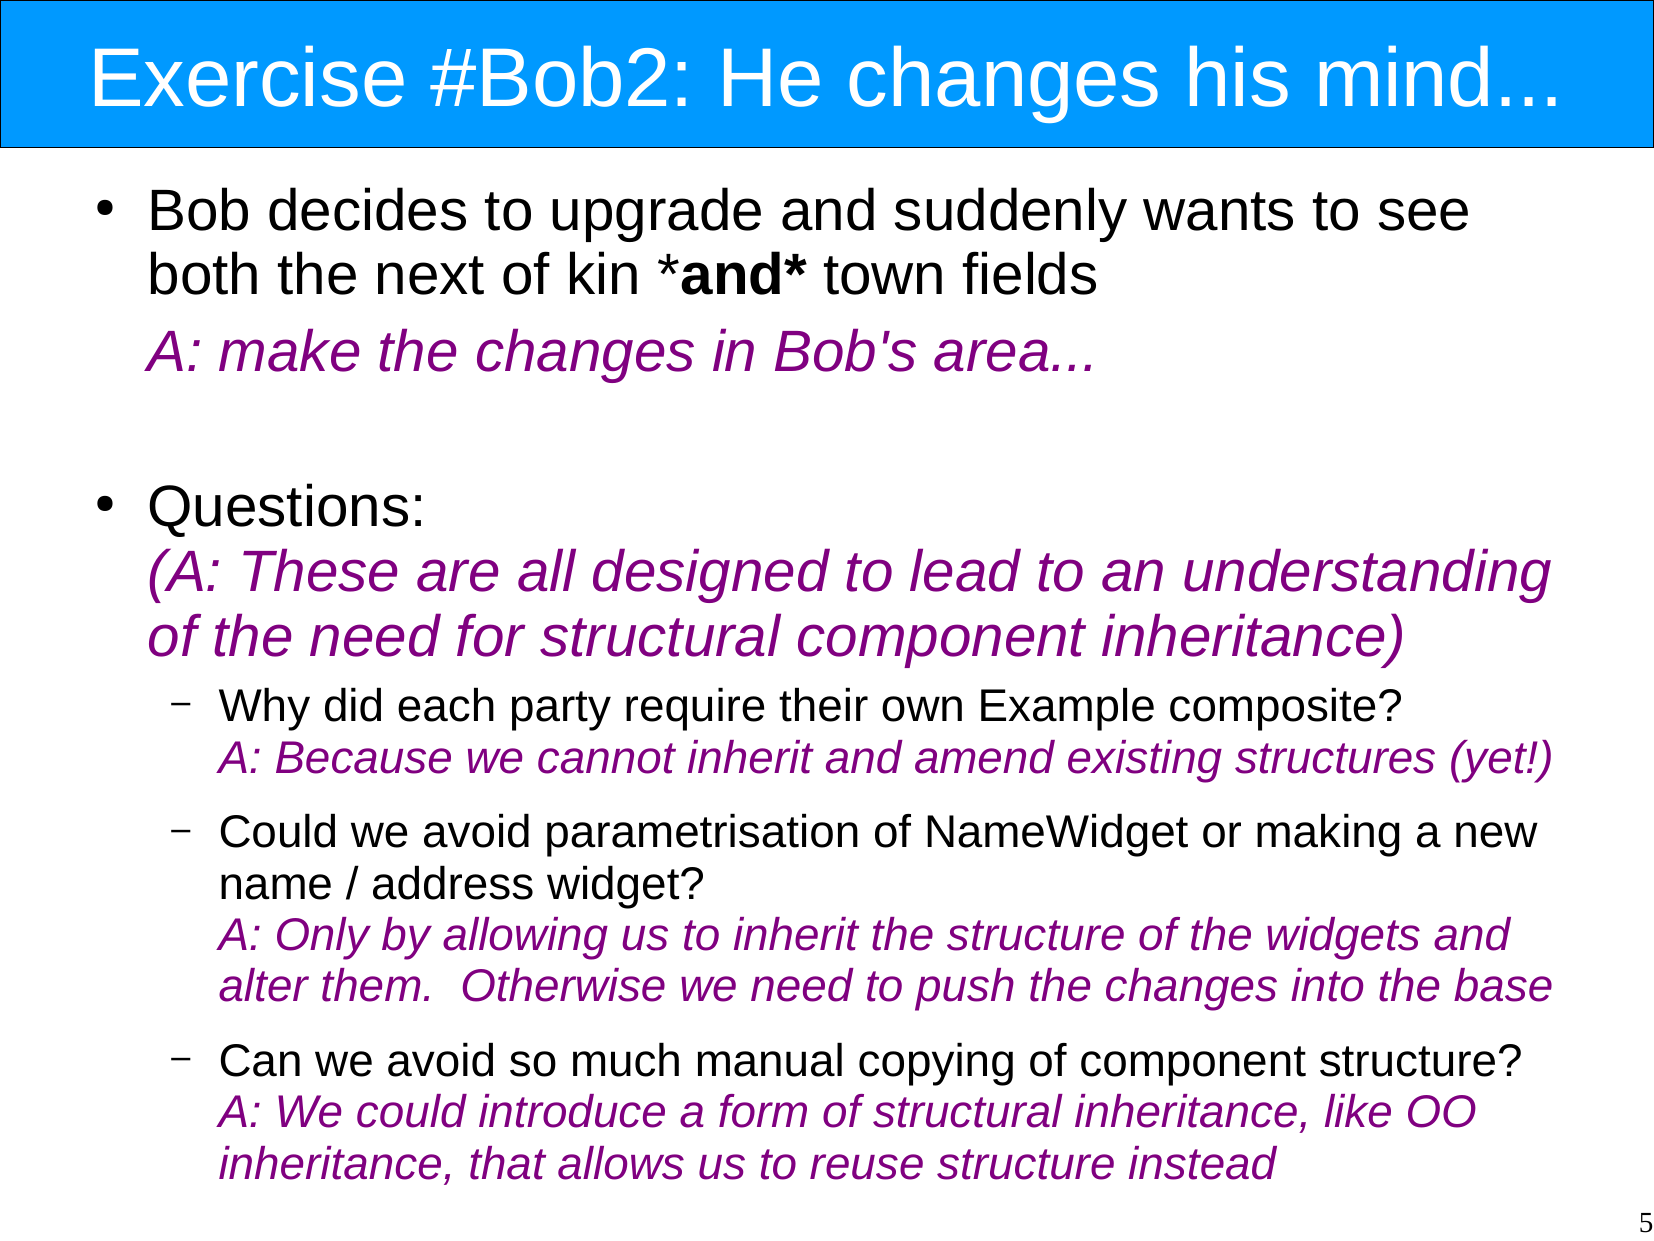

# Exercise #Bob2: He changes his mind...
Bob decides to upgrade and suddenly wants to see both the next of kin *and* town fields
A: make the changes in Bob's area...
Questions:
(A: These are all designed to lead to an understanding of the need for structural component inheritance)
Why did each party require their own Example composite?
A: Because we cannot inherit and amend existing structures (yet!)
Could we avoid parametrisation of NameWidget or making a new name / address widget?
A: Only by allowing us to inherit the structure of the widgets and alter them. Otherwise we need to push the changes into the base
Can we avoid so much manual copying of component structure?
A: We could introduce a form of structural inheritance, like OO inheritance, that allows us to reuse structure instead
5